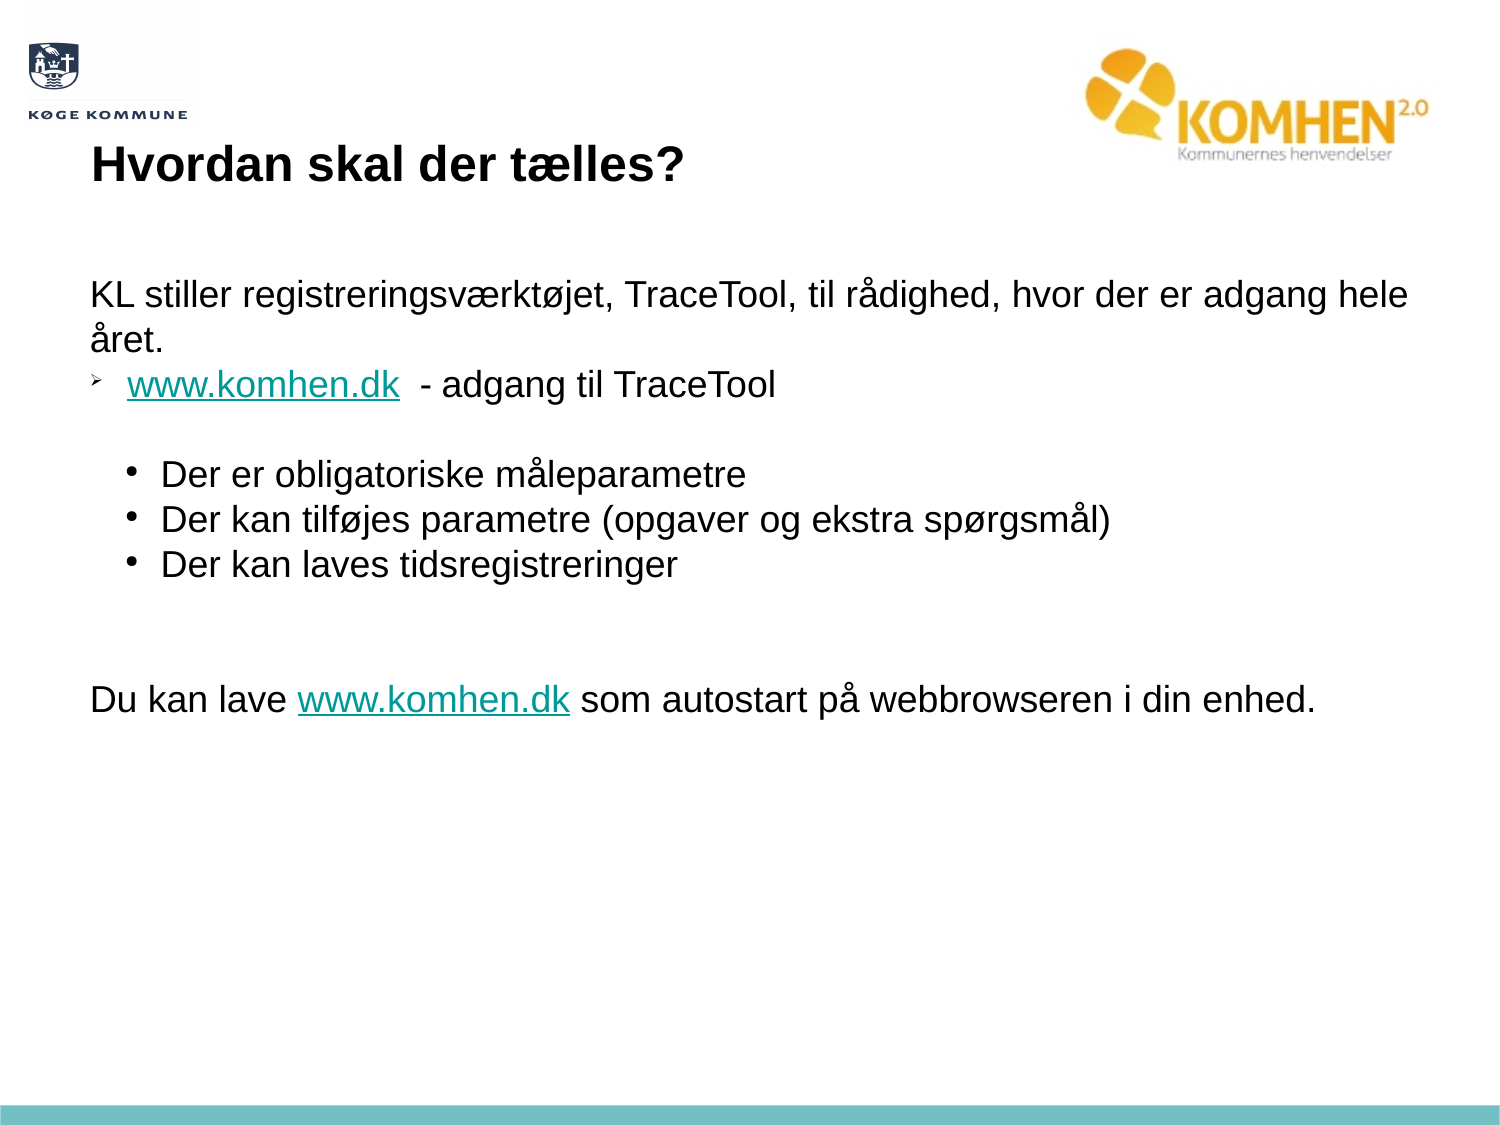

Hvordan skal der tælles?
KL stiller registreringsværktøjet, TraceTool, til rådighed, hvor der er adgang hele året.
www.komhen.dk - adgang til TraceTool
Der er obligatoriske måleparametre
Der kan tilføjes parametre (opgaver og ekstra spørgsmål)
Der kan laves tidsregistreringer
Du kan lave www.komhen.dk som autostart på webbrowseren i din enhed.